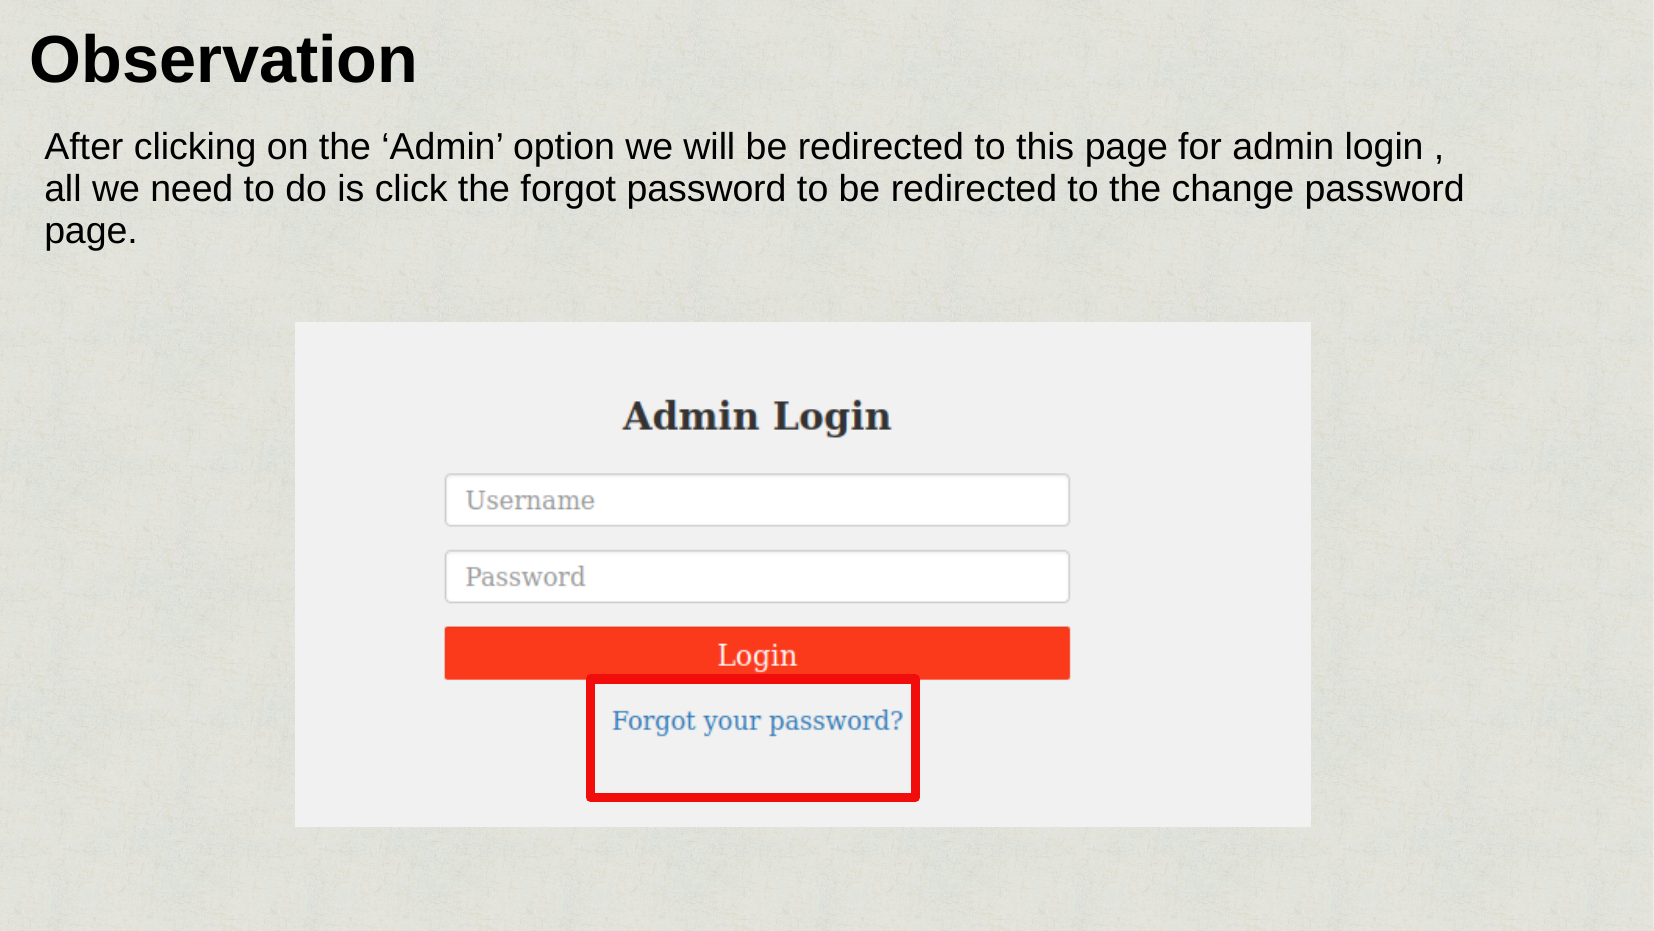

# Observation
After clicking on the ‘Admin’ option we will be redirected to this page for admin login , all we need to do is click the forgot password to be redirected to the change password page.